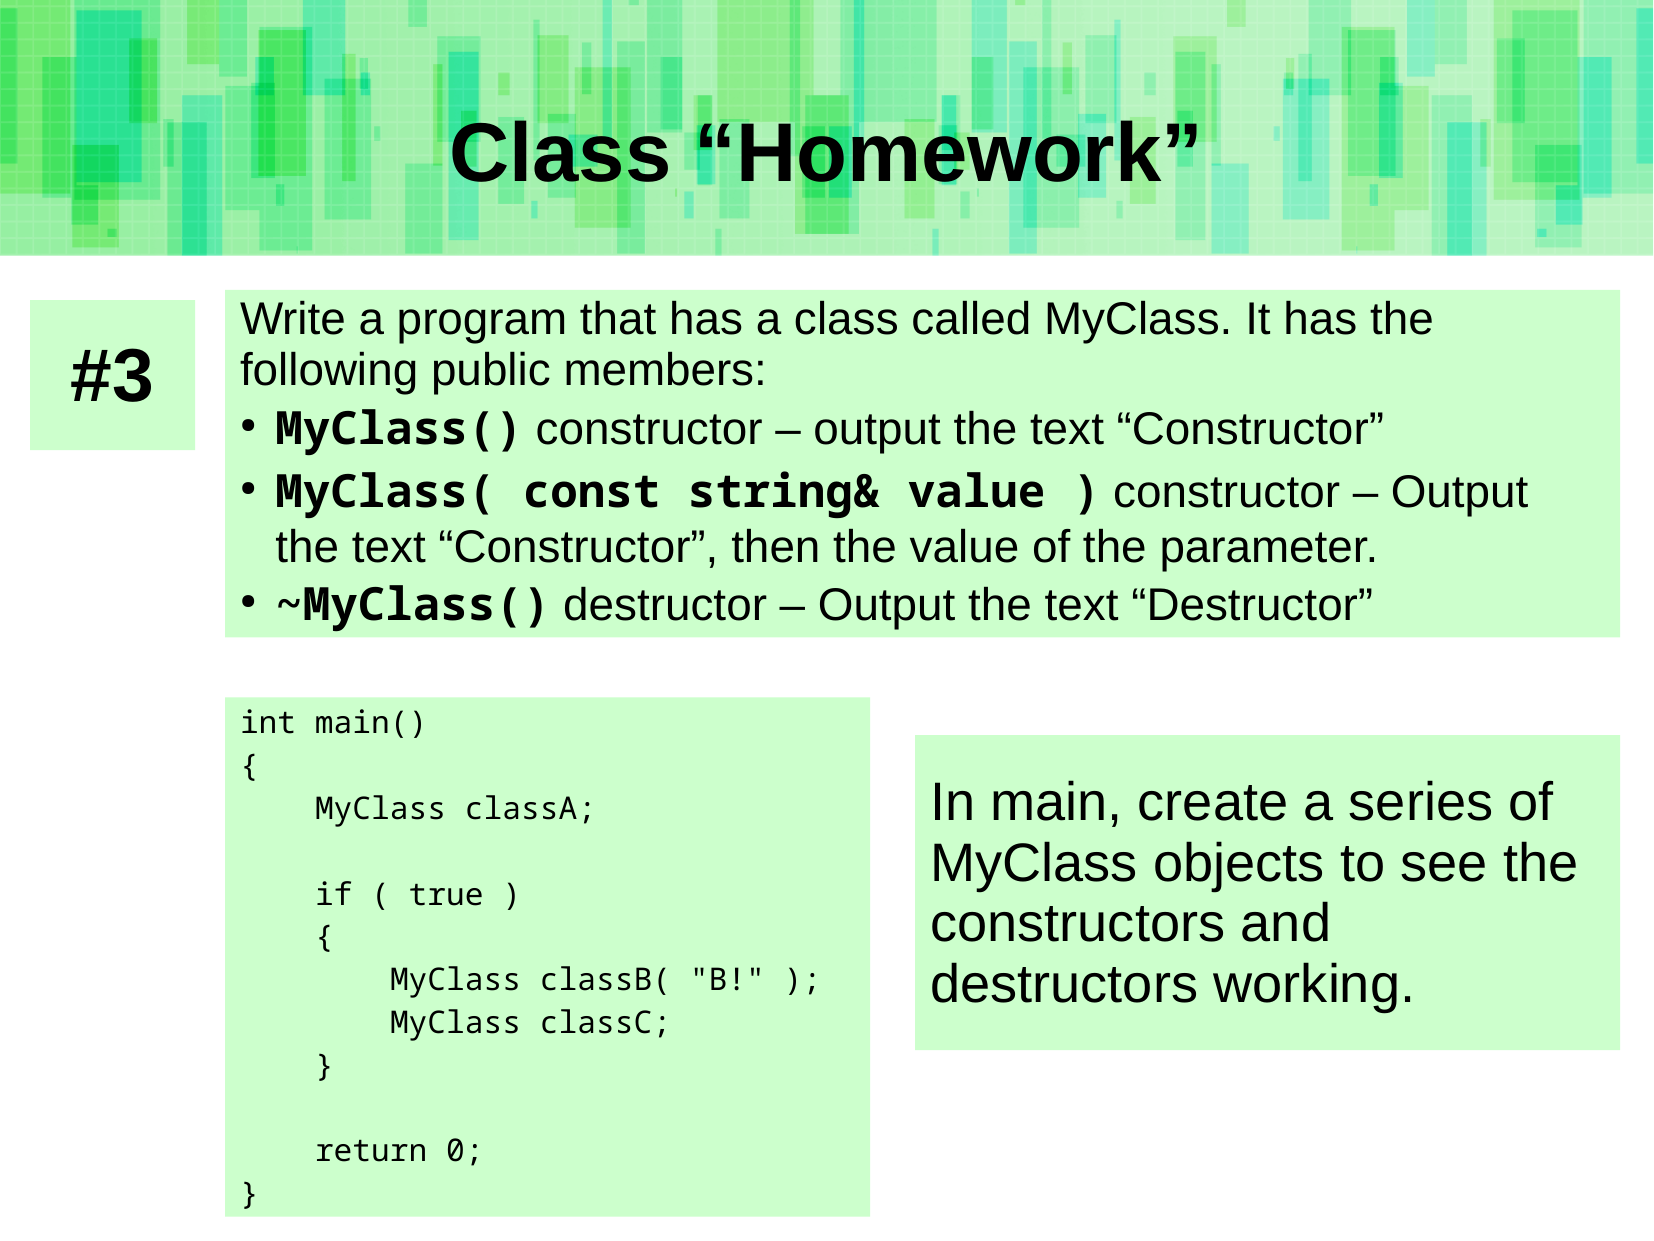

# Class “Homework”
Write a program that has a class called MyClass. It has the following public members:
MyClass() constructor – output the text “Constructor”
MyClass( const string& value ) constructor – Output the text “Constructor”, then the value of the parameter.
~MyClass() destructor – Output the text “Destructor”
#3
int main()
{
 MyClass classA;
 if ( true )
 {
 MyClass classB( "B!" );
 MyClass classC;
 }
 return 0;
}
In main, create a series of MyClass objects to see the constructors and destructors working.